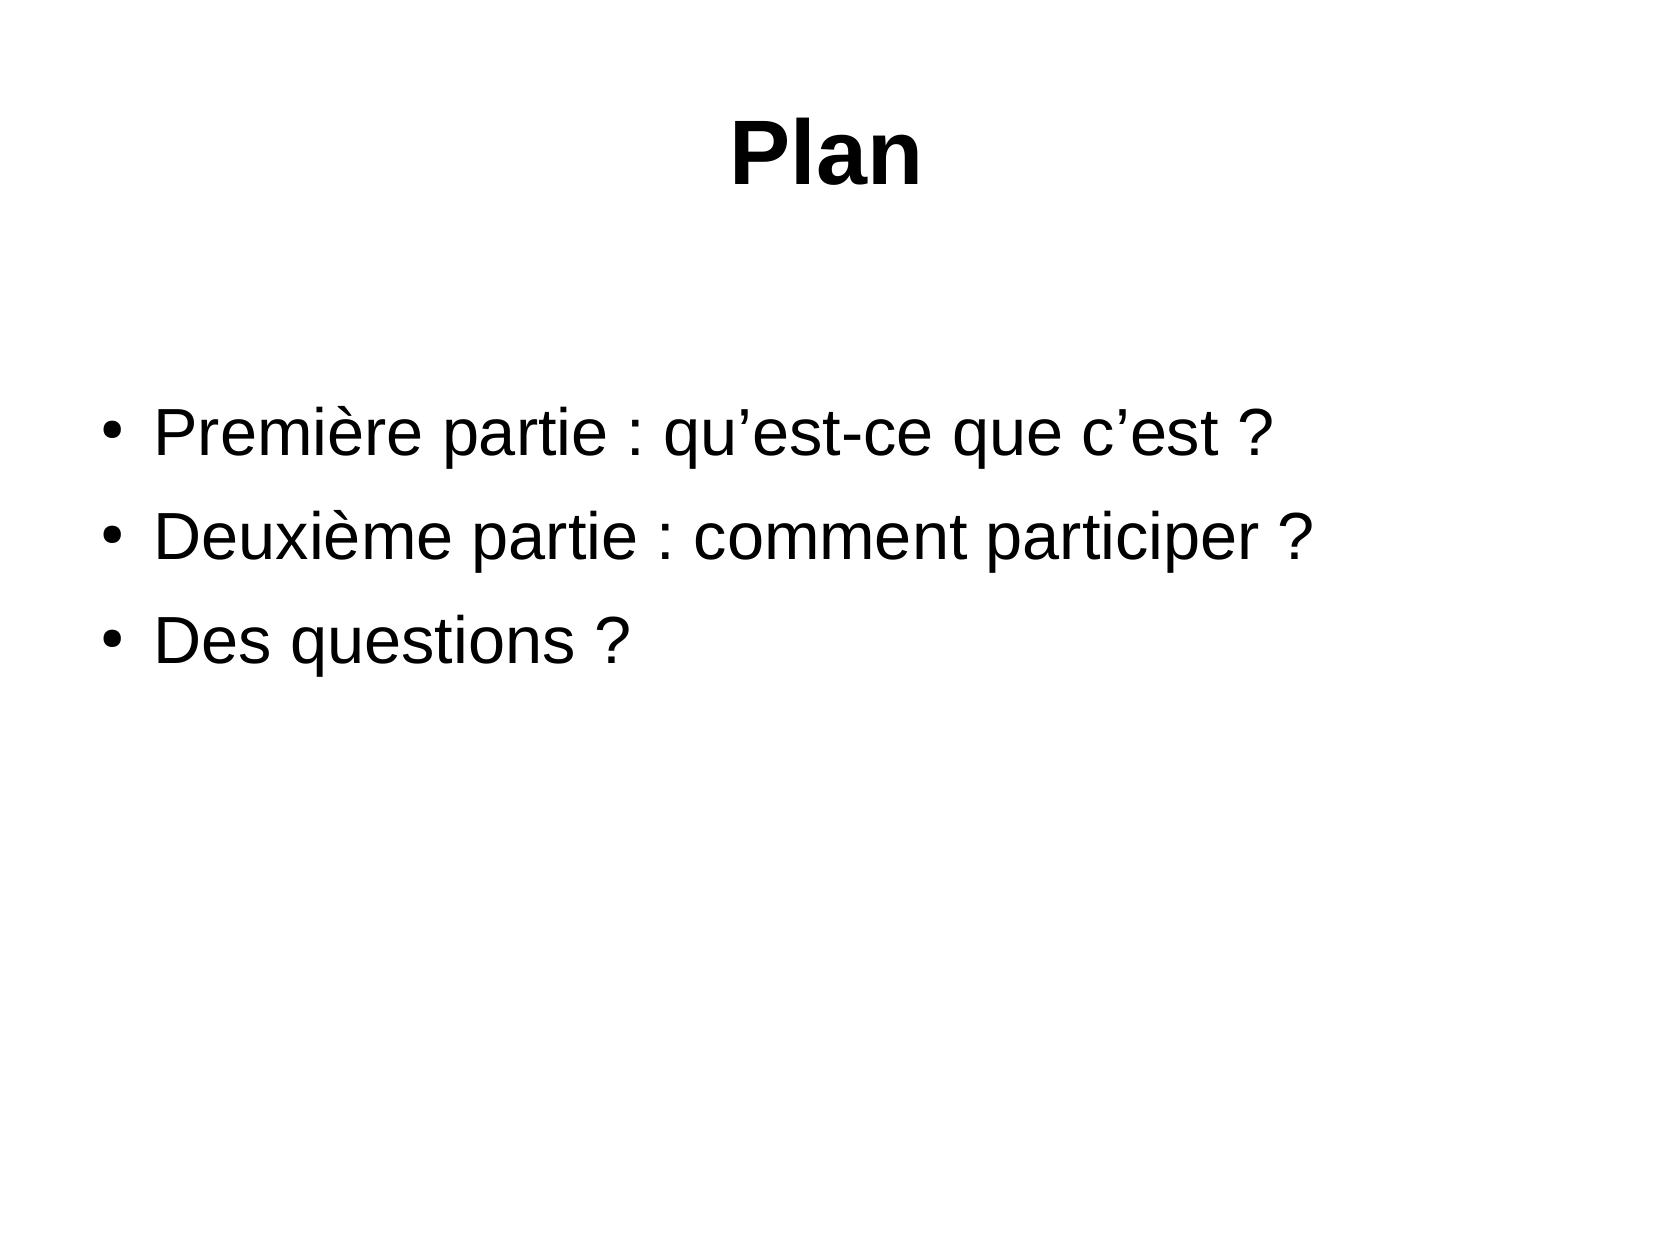

# Plan
Première partie : qu’est-ce que c’est ?
Deuxième partie : comment participer ?
Des questions ?